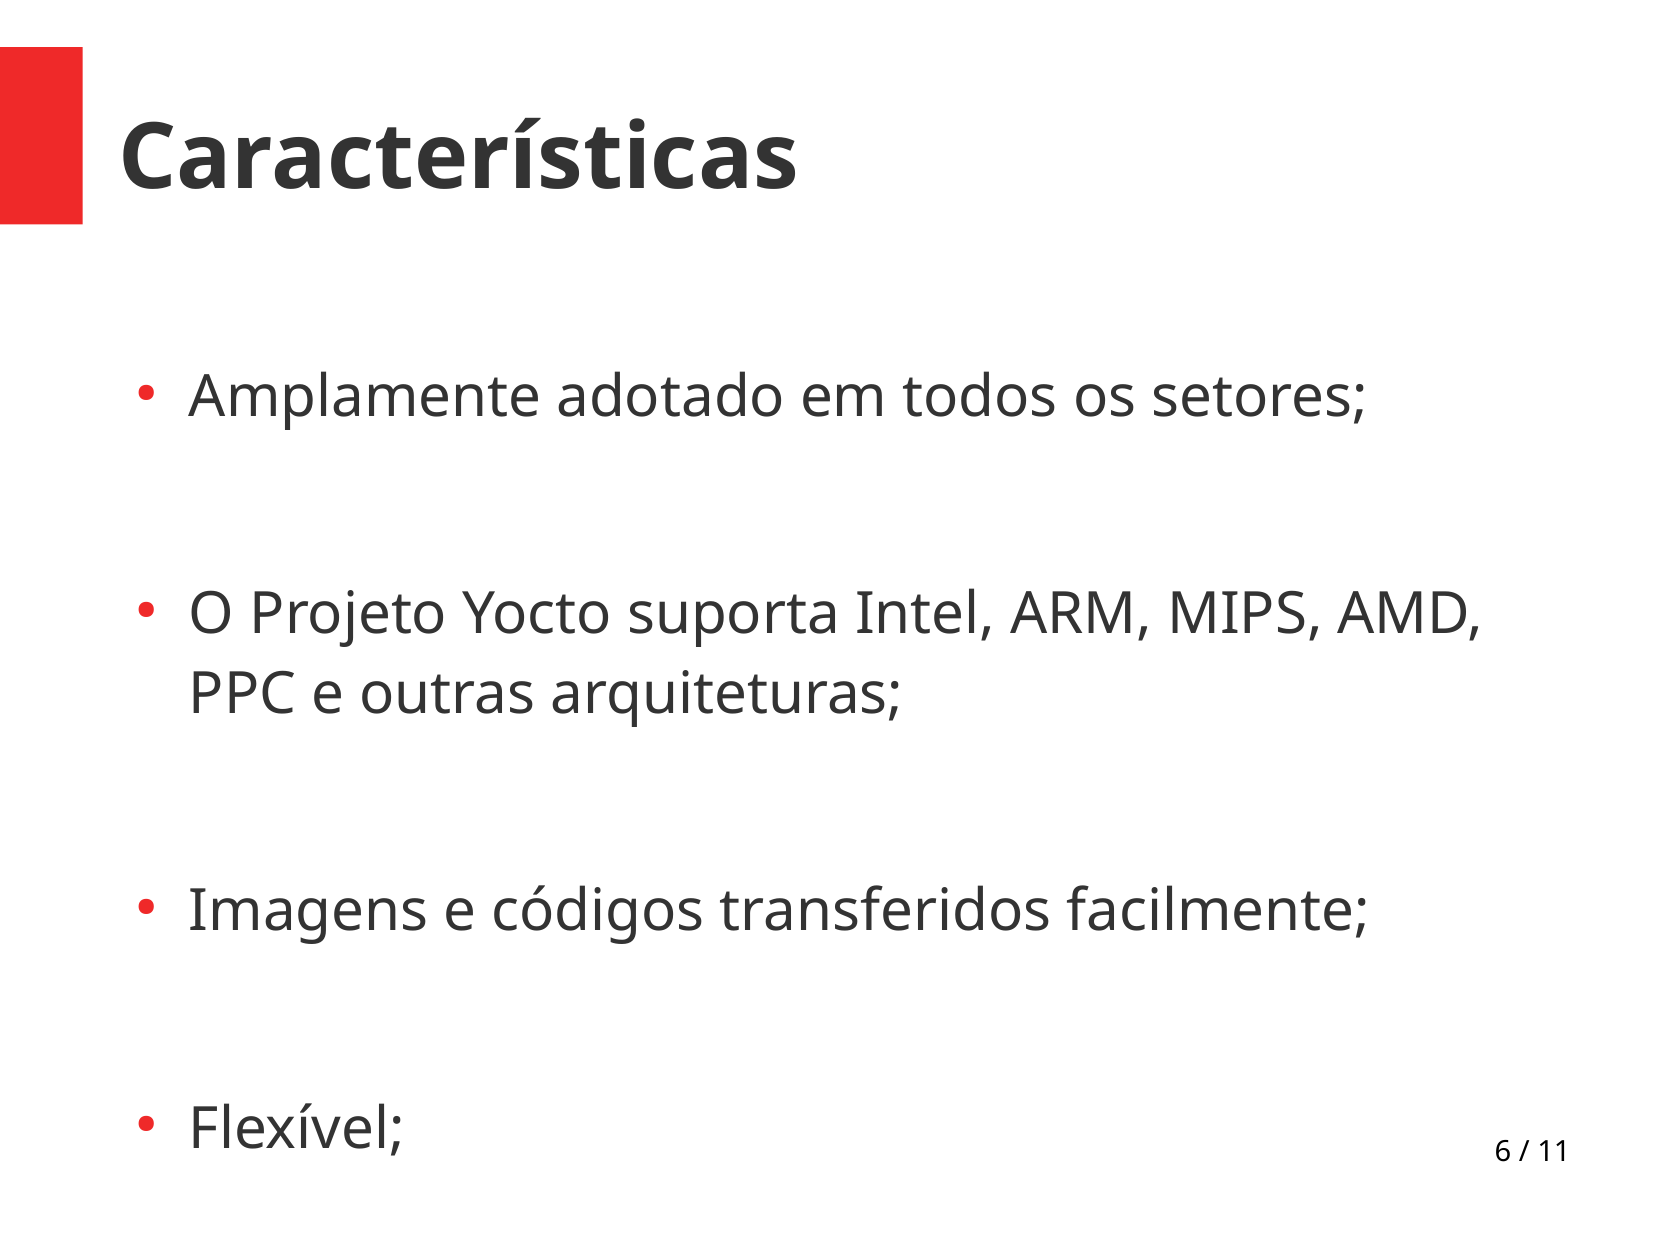

# Características
Amplamente adotado em todos os setores;
O Projeto Yocto suporta Intel, ARM, MIPS, AMD, PPC e outras arquiteturas;
Imagens e códigos transferidos facilmente;
Flexível;
6